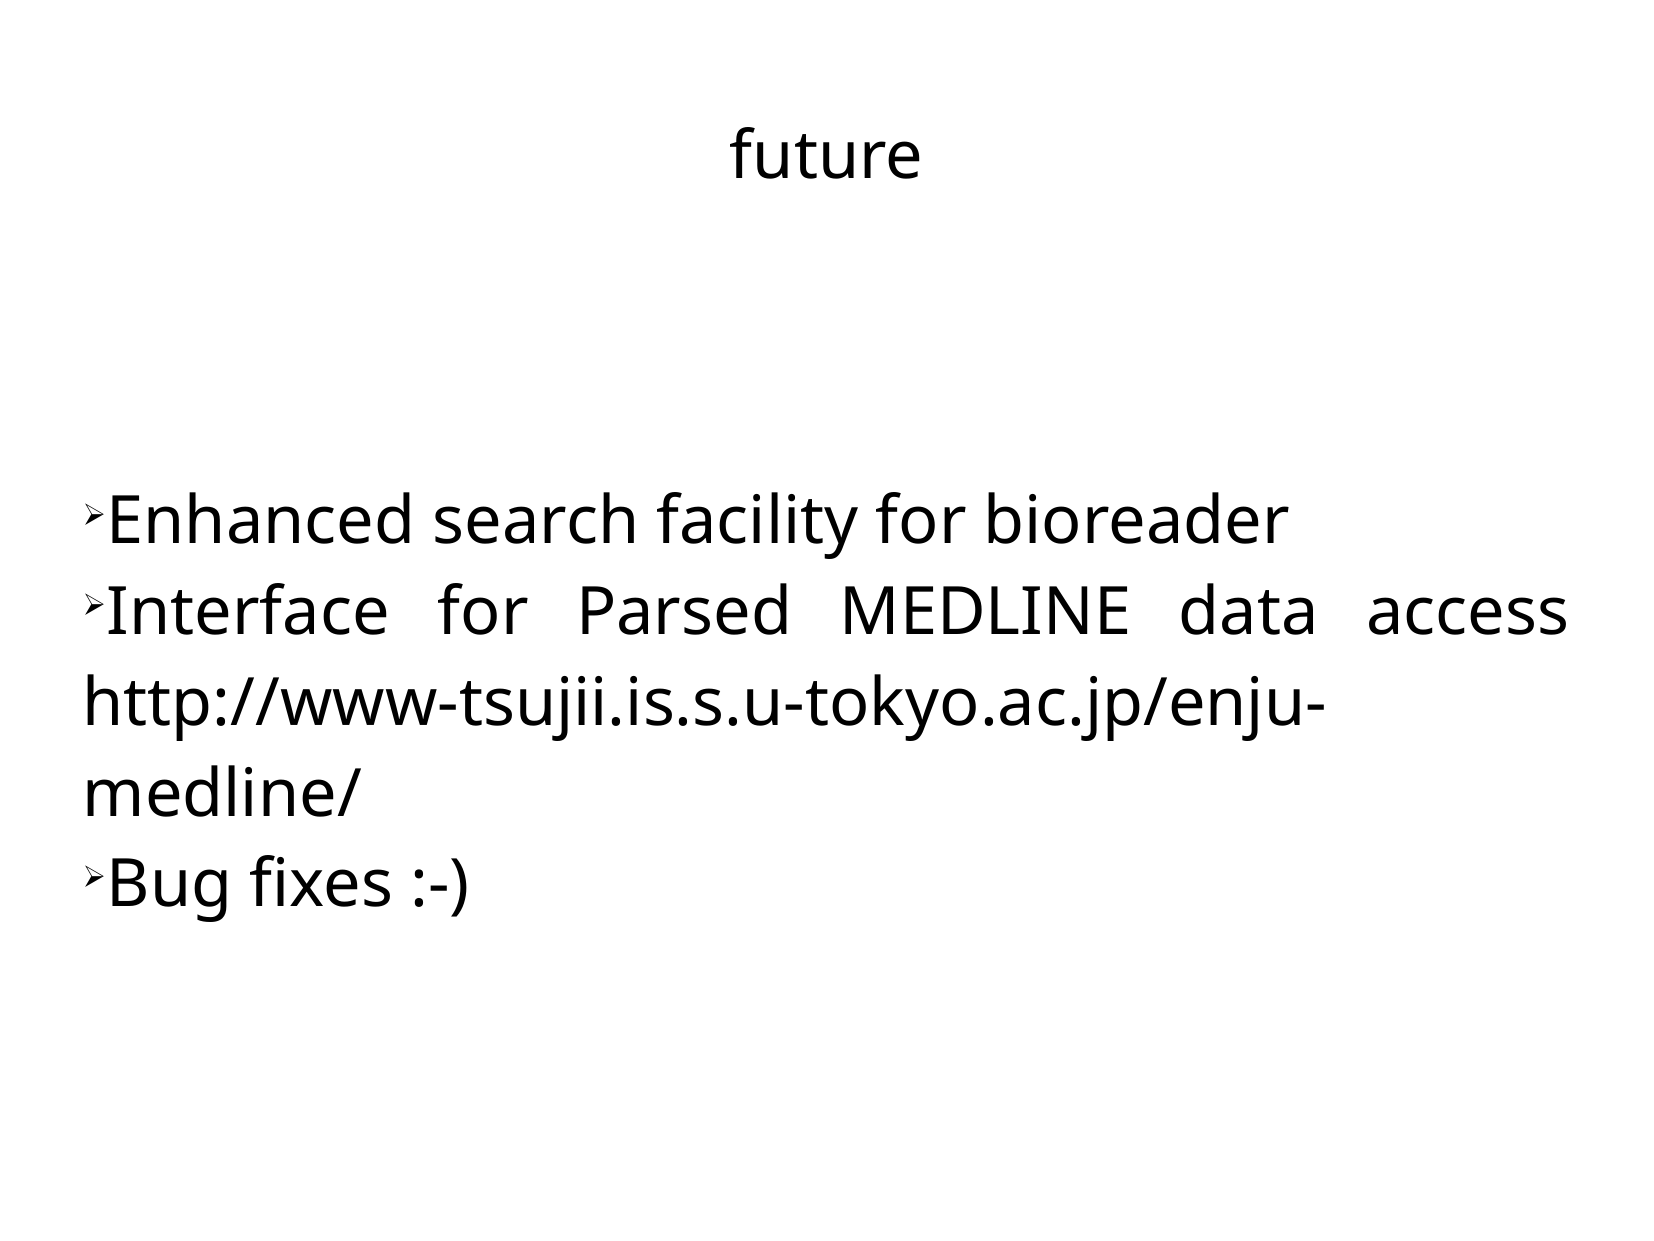

# future
Enhanced search facility for bioreader
Interface for Parsed MEDLINE data access http://www-tsujii.is.s.u-tokyo.ac.jp/enju-medline/
Bug fixes :-)